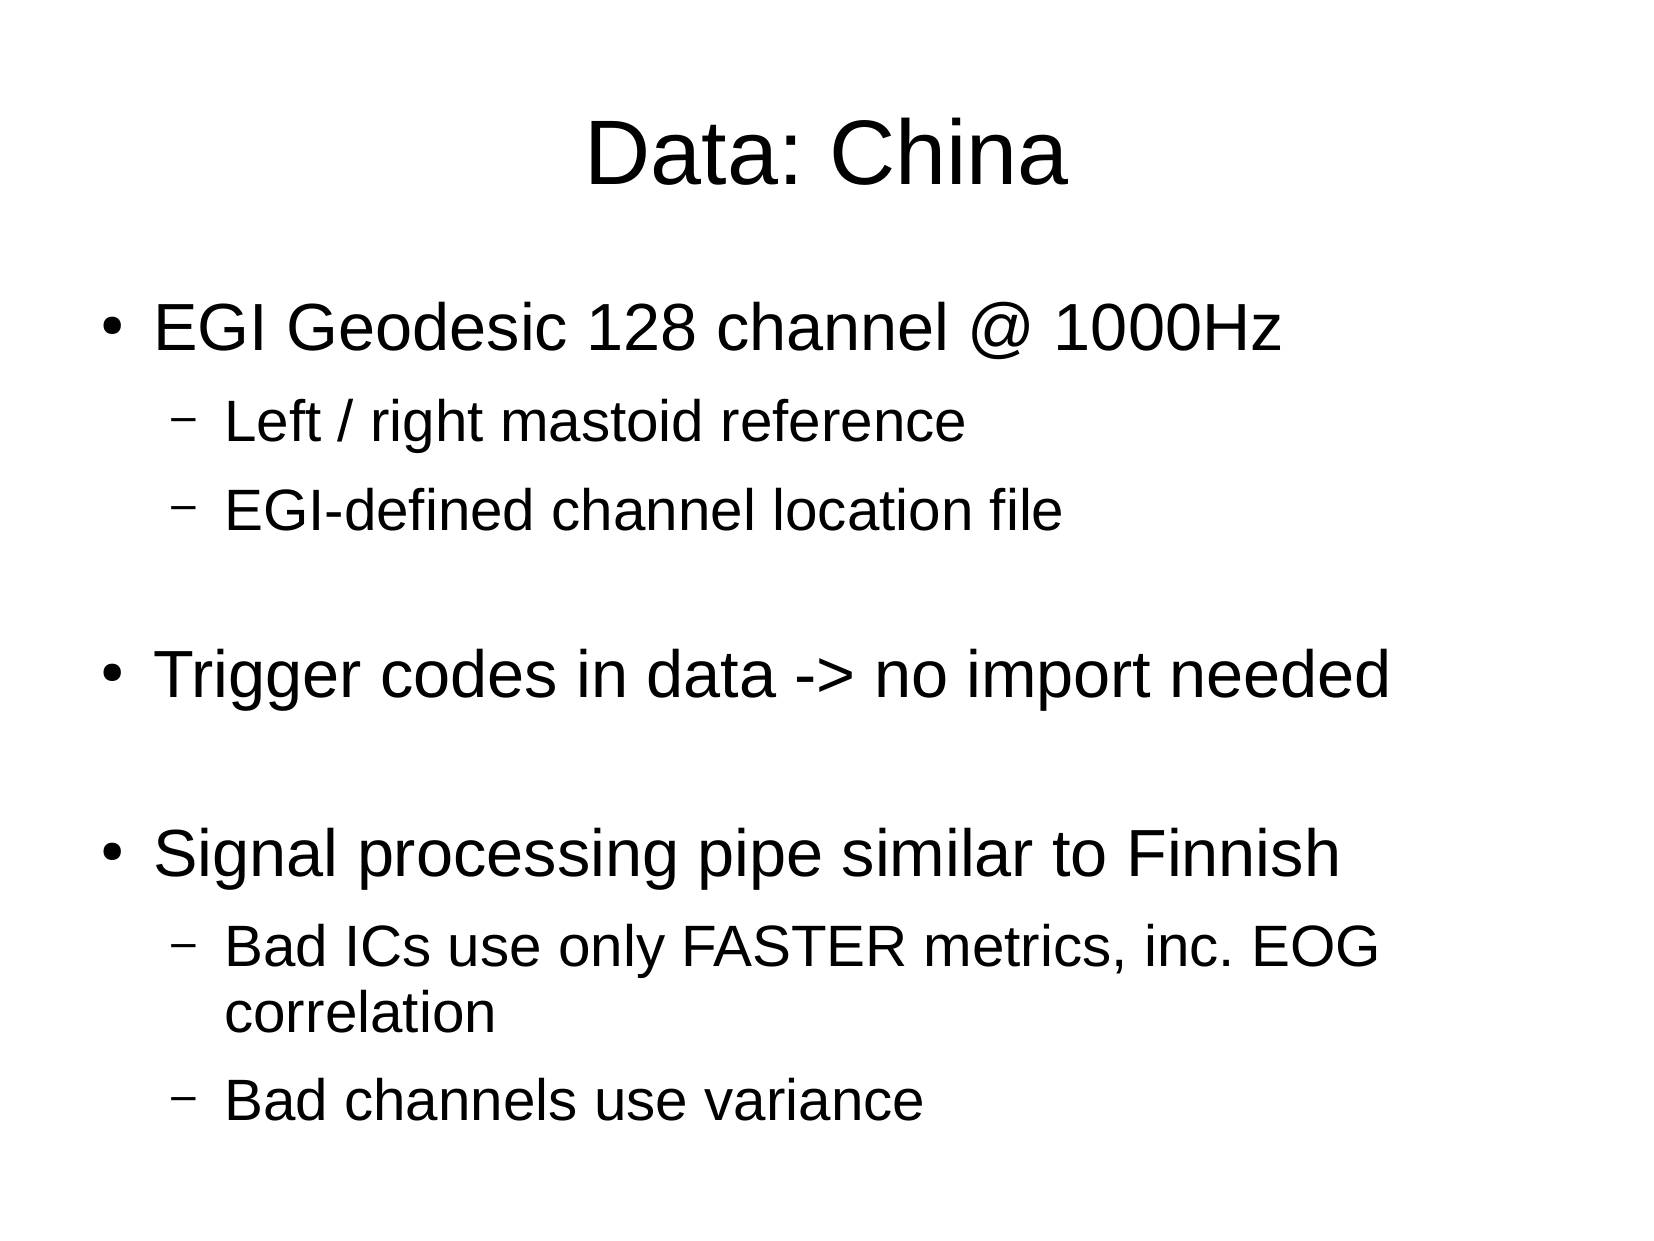

# Data: China
EGI Geodesic 128 channel @ 1000Hz
Left / right mastoid reference
EGI-defined channel location file
Trigger codes in data -> no import needed
Signal processing pipe similar to Finnish
Bad ICs use only FASTER metrics, inc. EOG correlation
Bad channels use variance